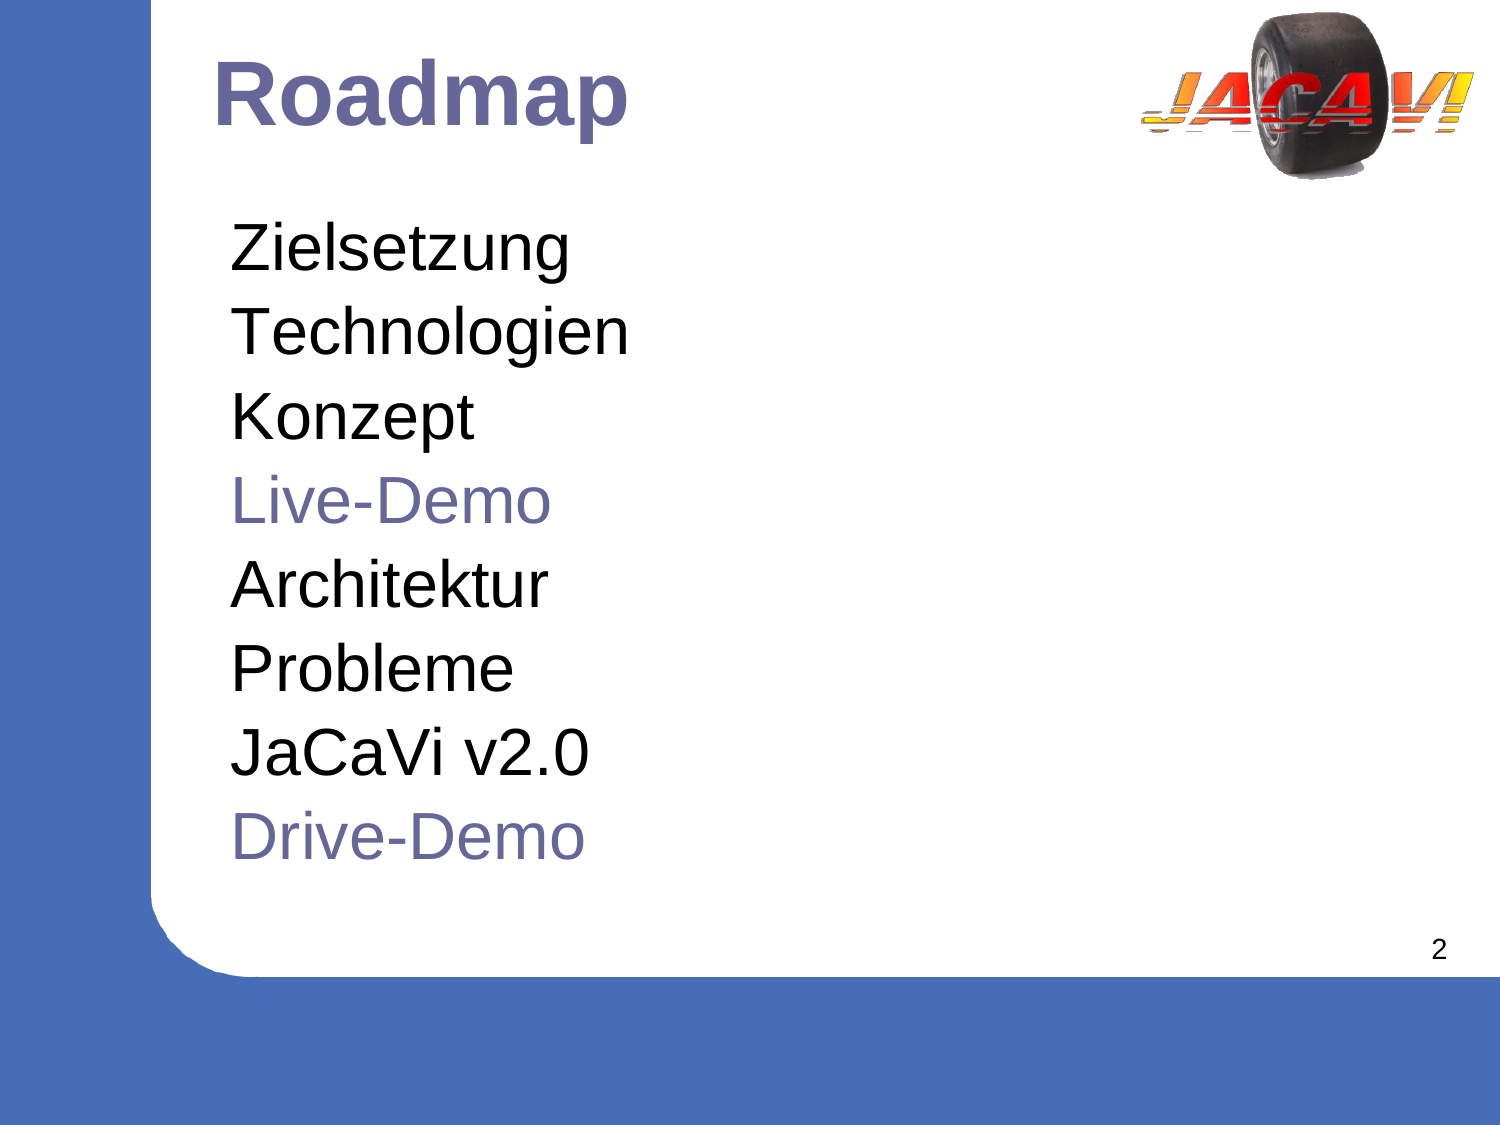

Roadmap
# Zielsetzung
 Technologien
 Konzept
 Live-Demo
 Architektur
 Probleme
 JaCaVi v2.0
 Drive-Demo
2